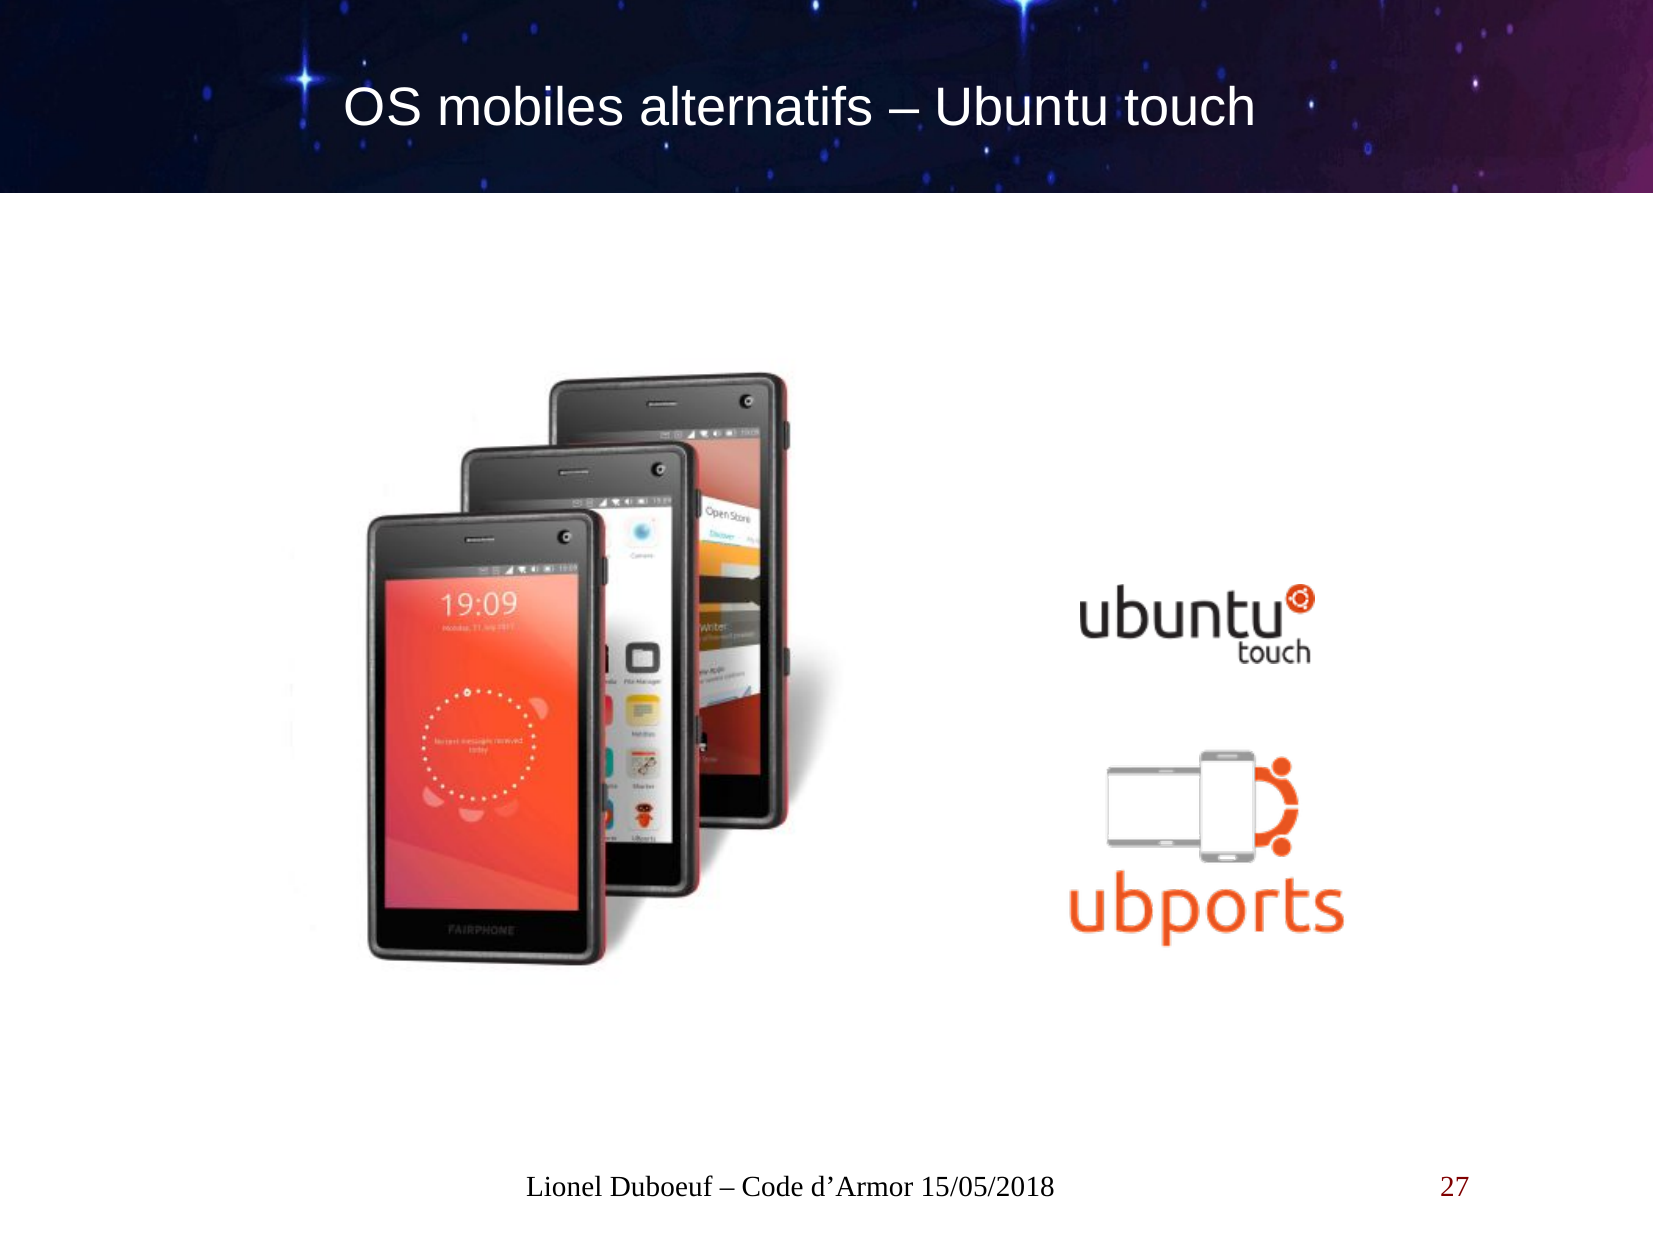

# OS mobiles alternatifs – Ubuntu touch
27